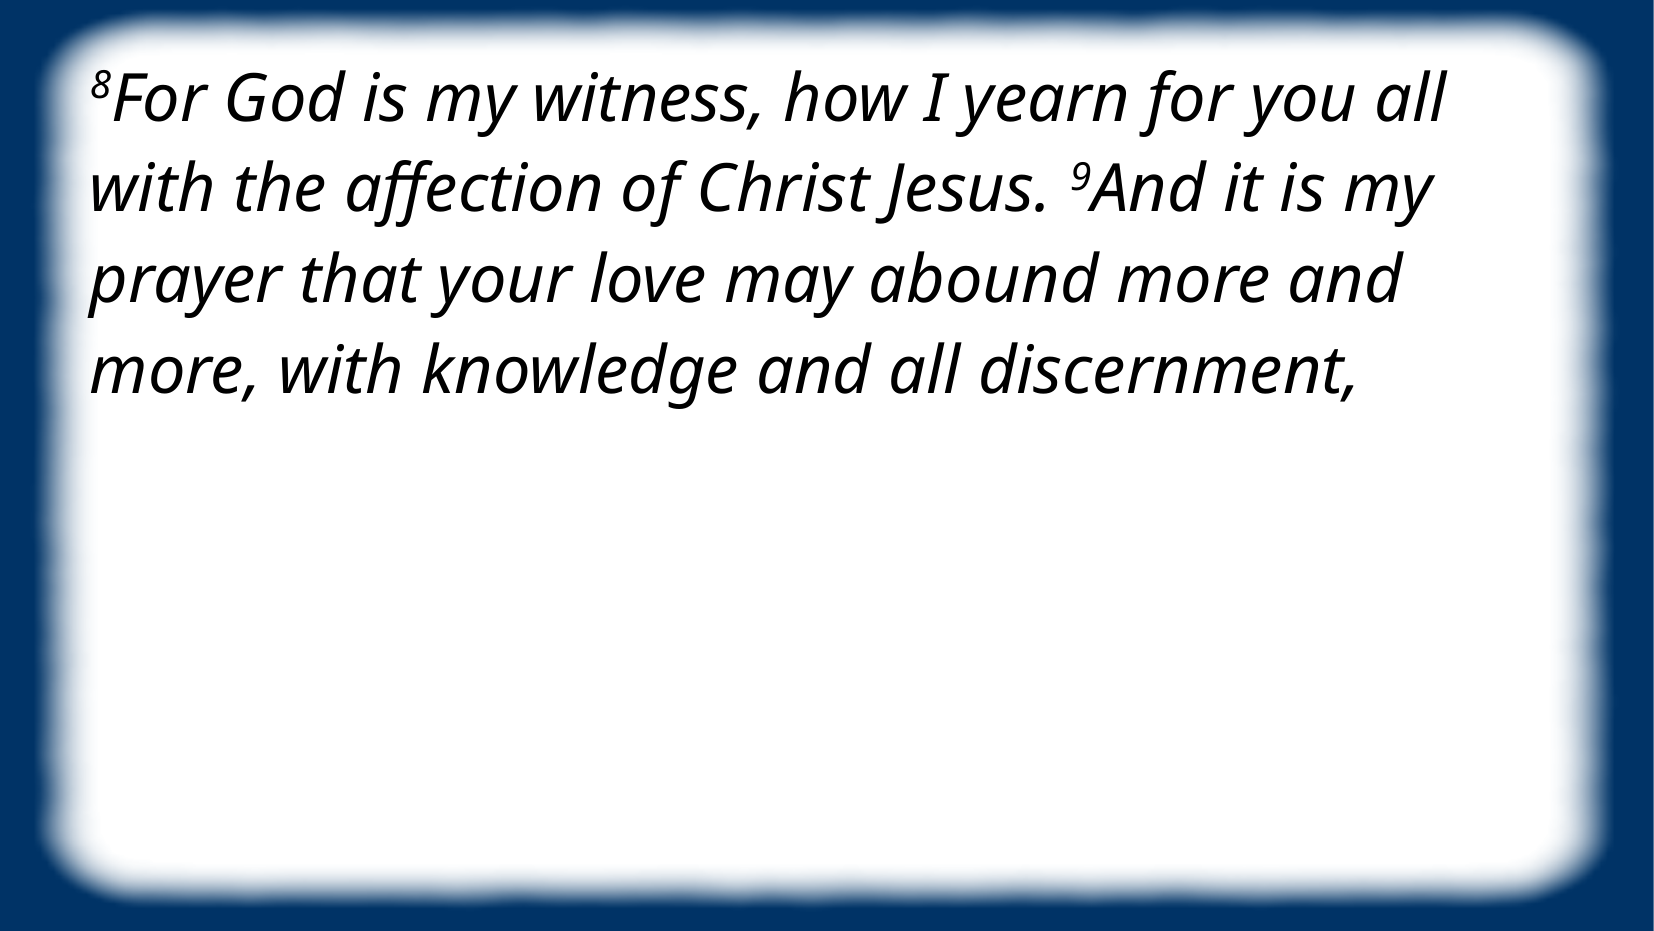

8For God is my witness, how I yearn for you all with the affection of Christ Jesus. 9And it is my prayer that your love may abound more and more, with knowledge and all discernment,